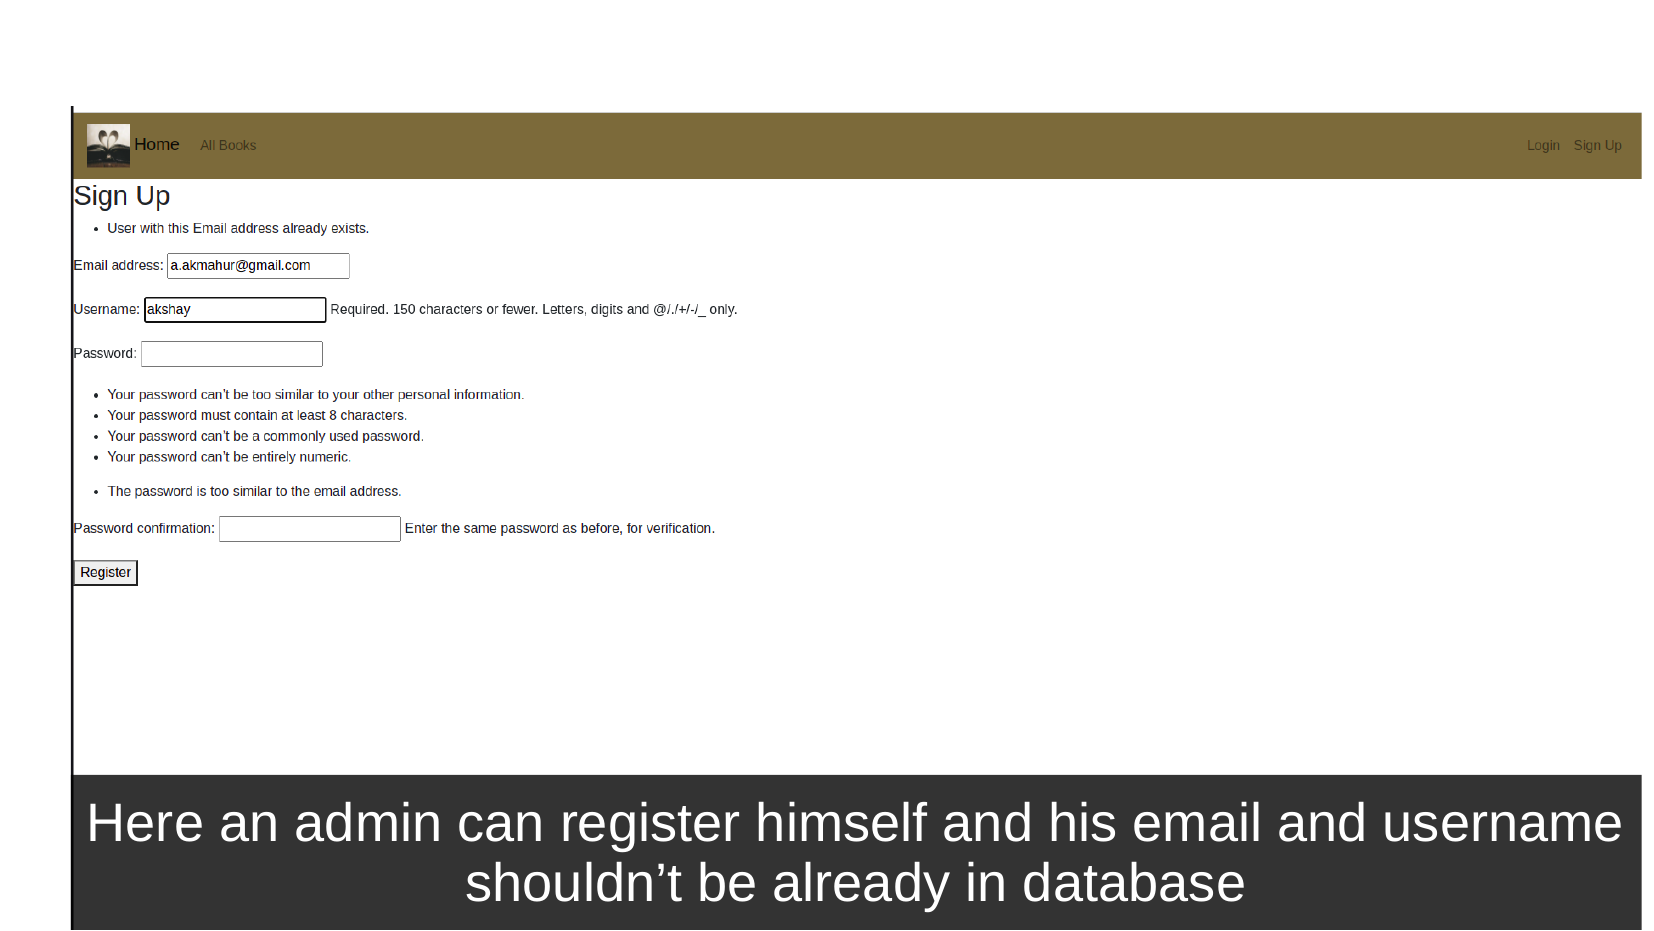

# Here an admin can register himself and his email and username shouldn’t be already in database